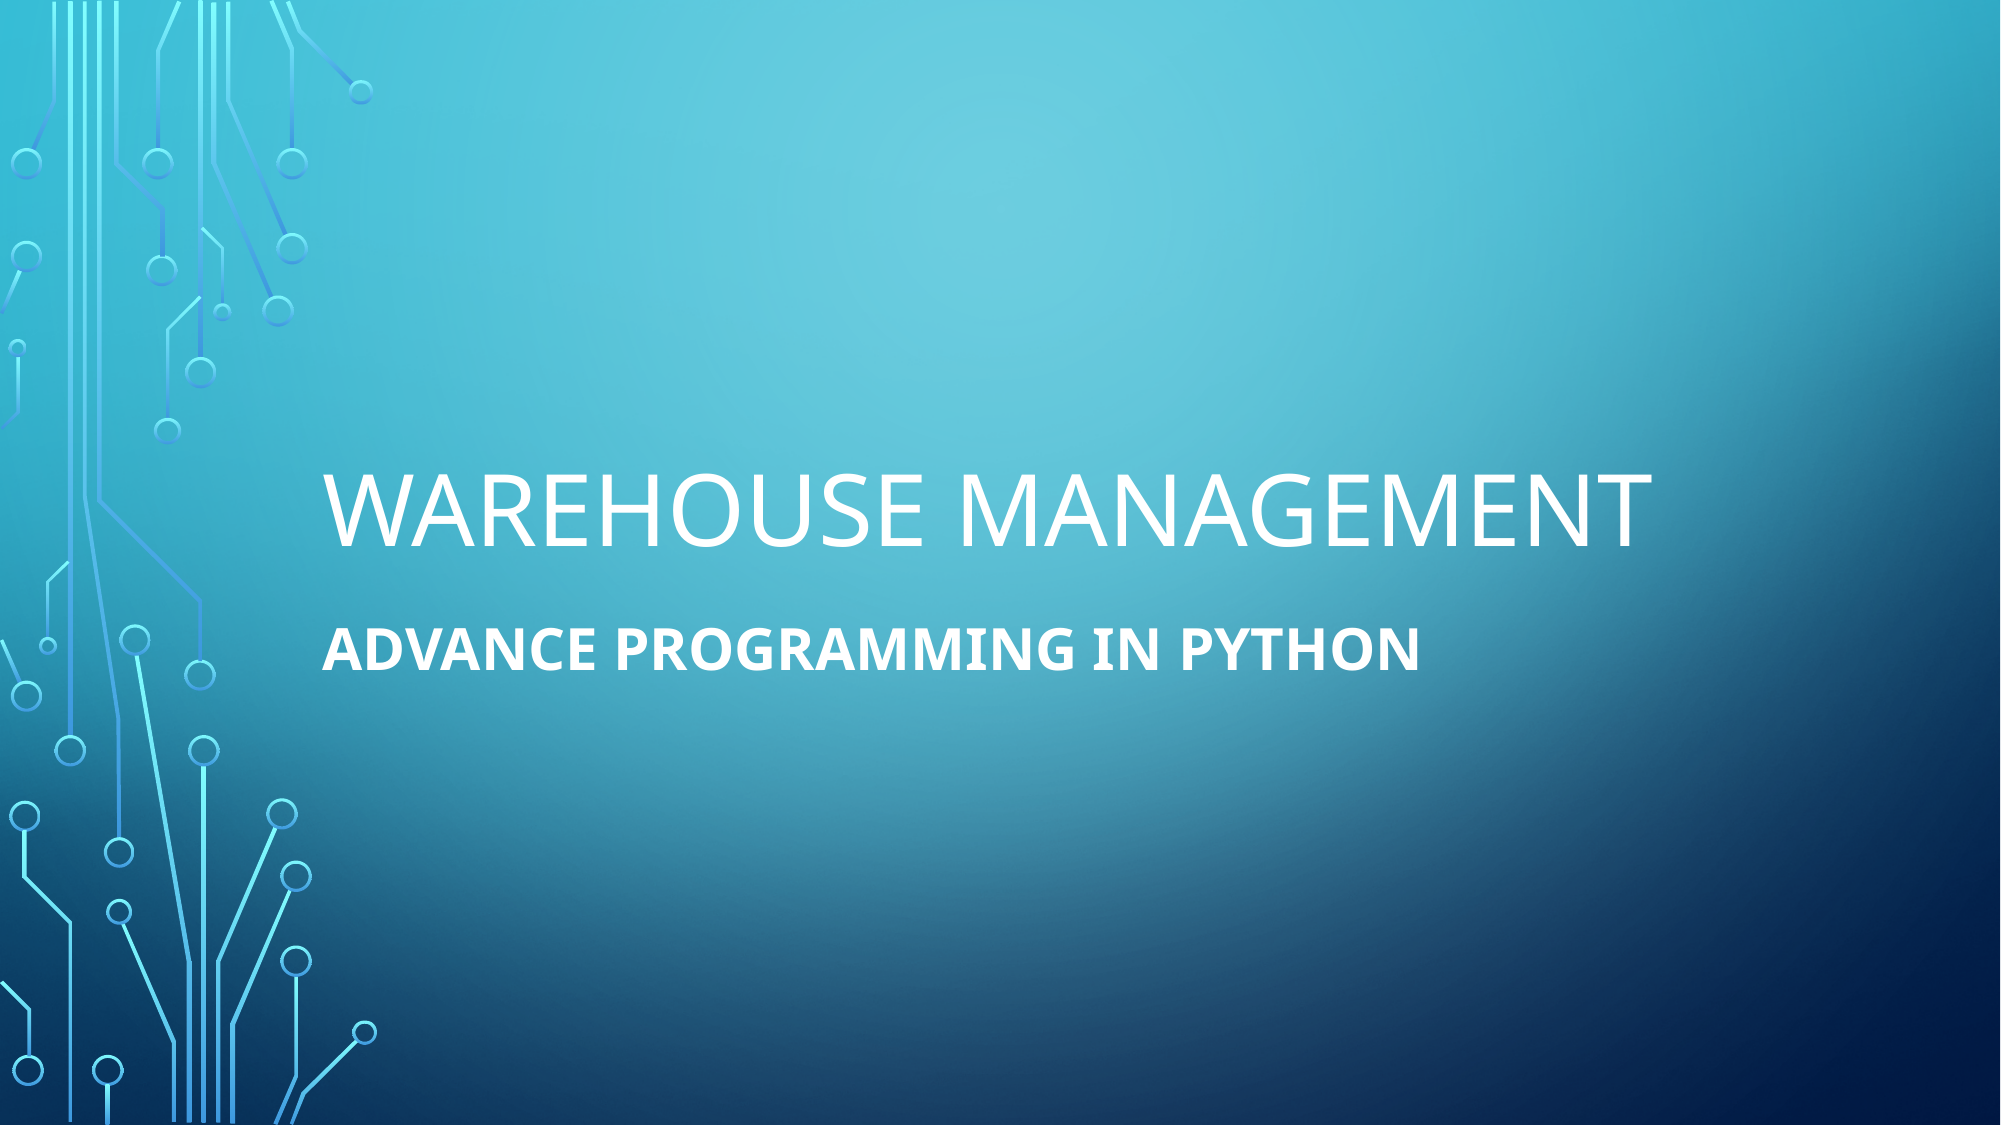

# WAREHOUSE MANAGEMENT
ADVANCE PROGRAMMING IN PYTHON